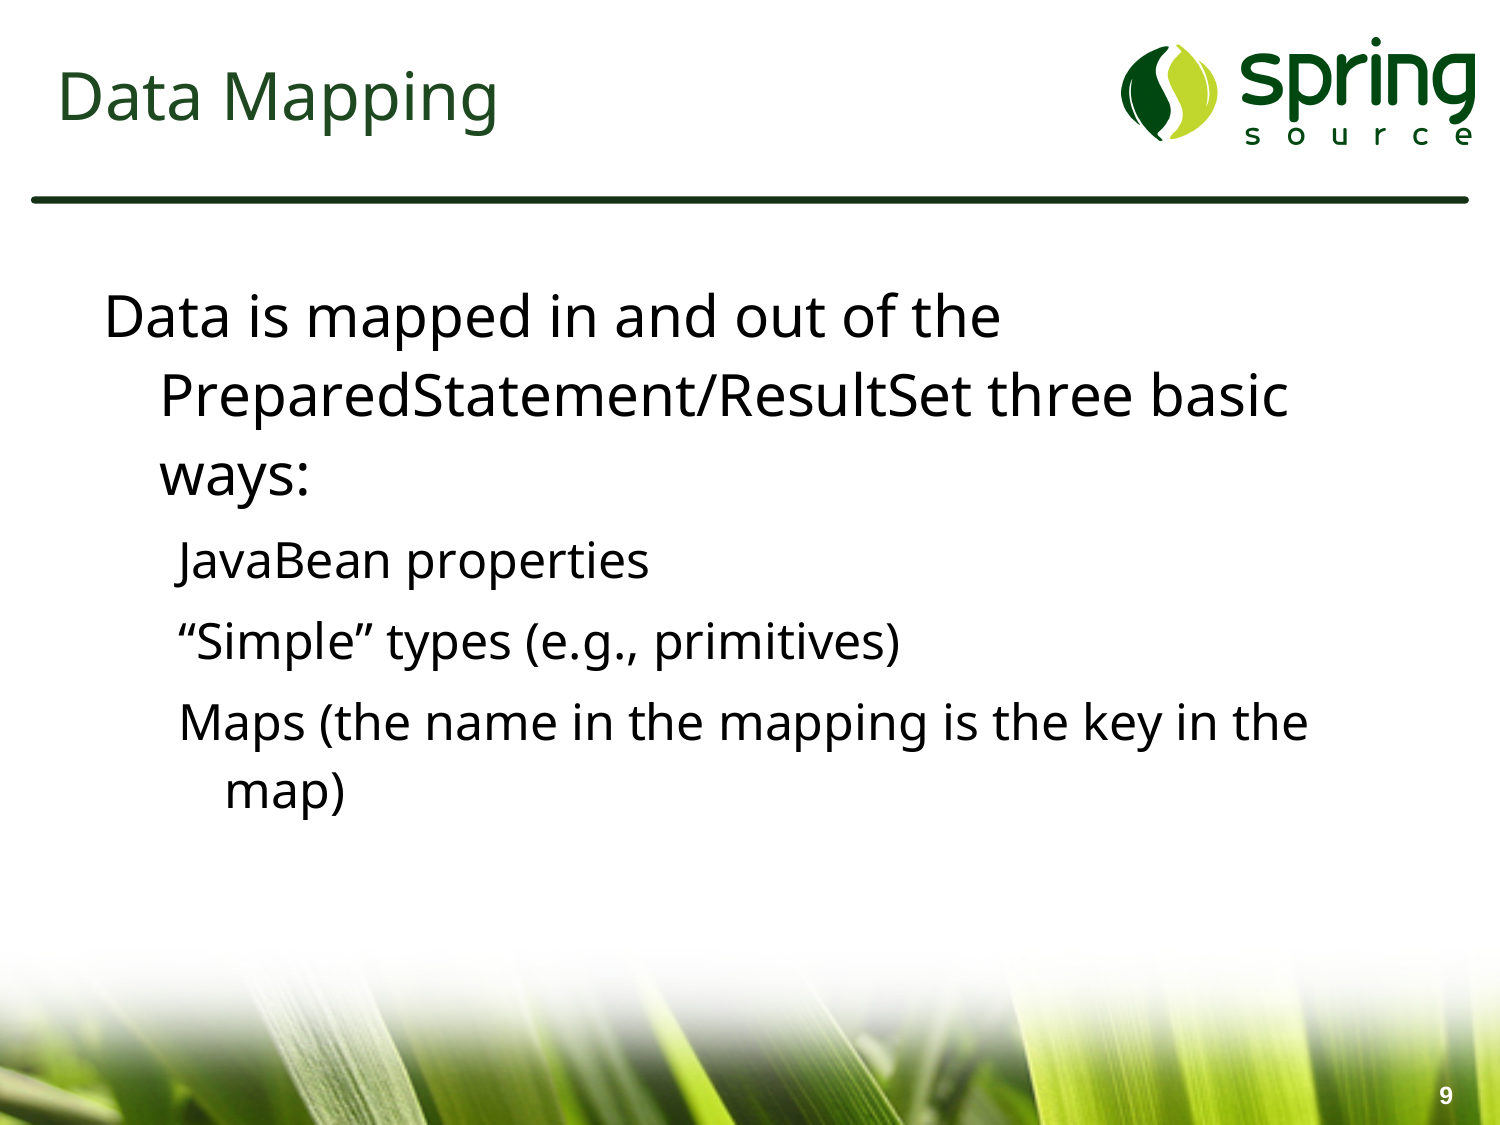

# Data Mapping
Data is mapped in and out of the PreparedStatement/ResultSet three basic ways:
JavaBean properties
“Simple” types (e.g., primitives)‏
Maps (the name in the mapping is the key in the map)‏